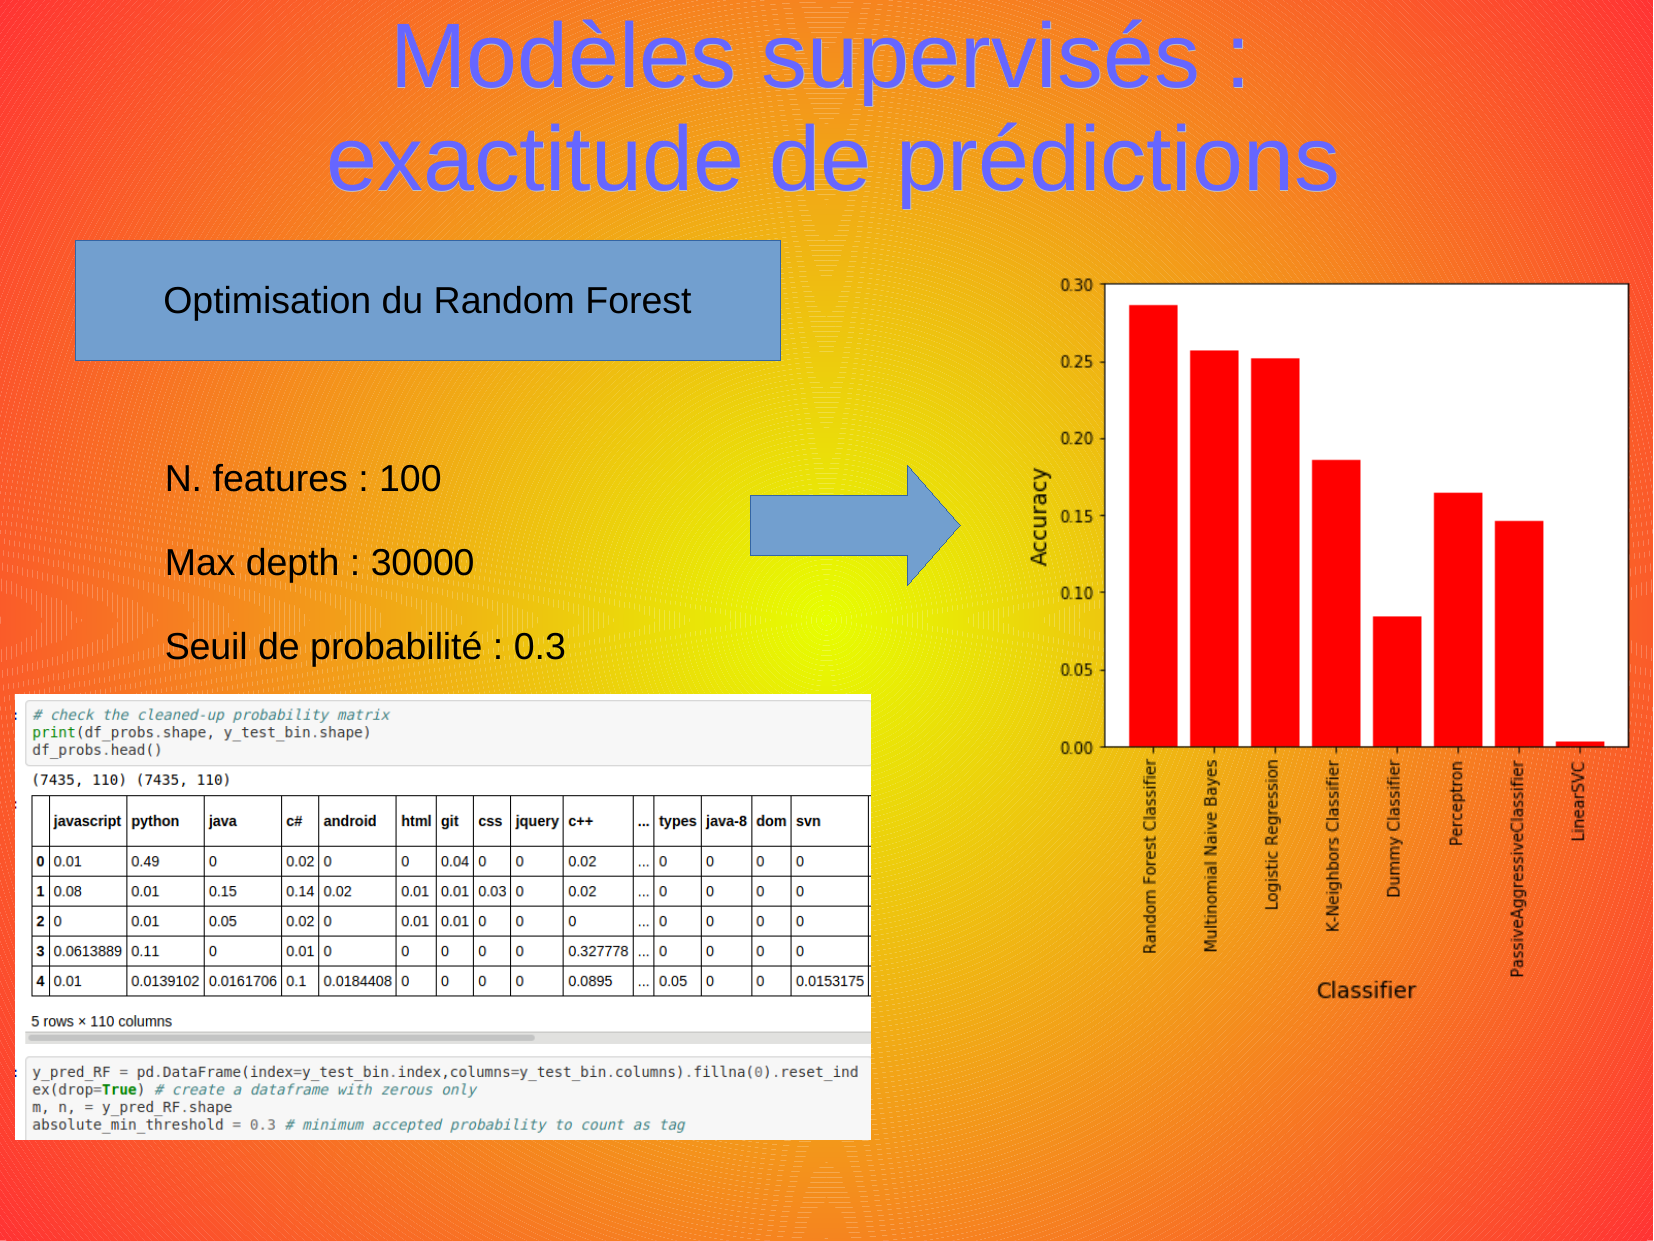

# Modèles supervisés : exactitude de prédictions
Optimisation du Random Forest
N. features : 100
Max depth : 30000
Seuil de probabilité : 0.3